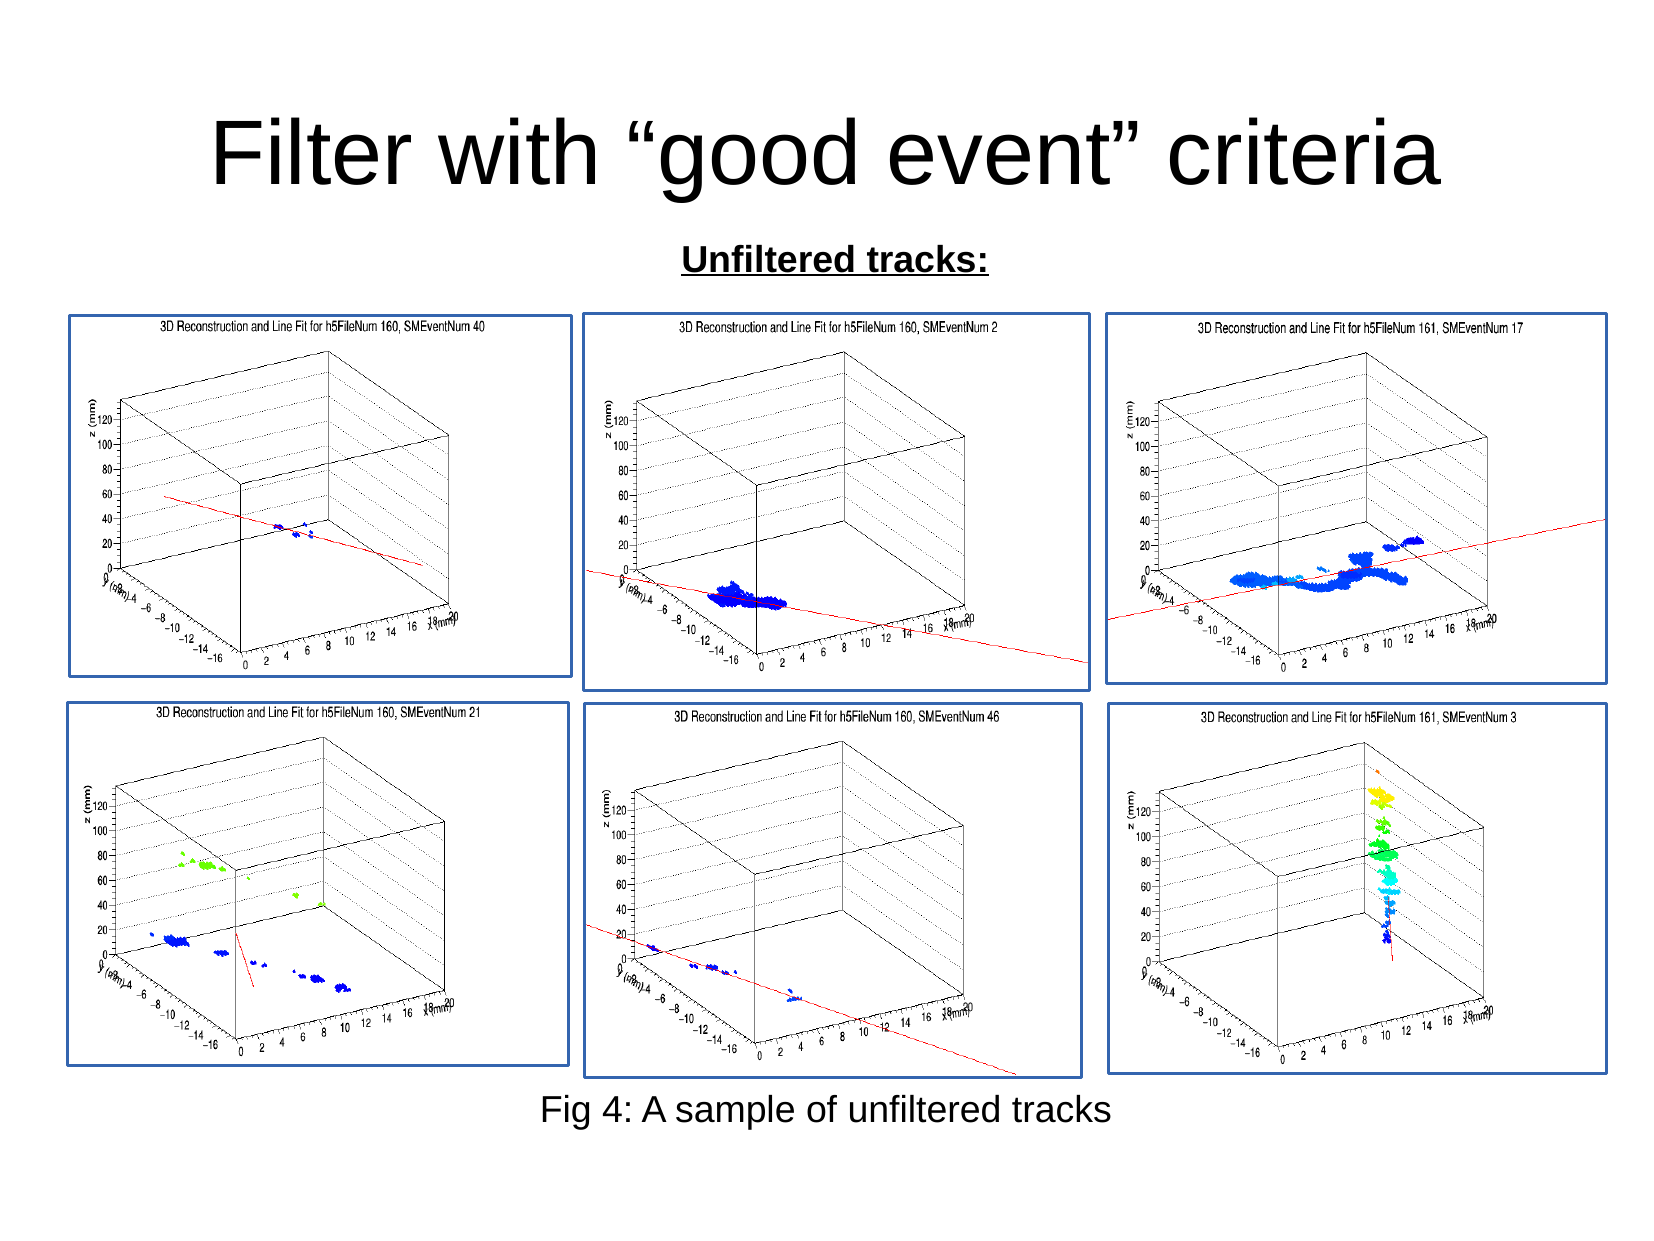

# Filter with “good event” criteria
Unfiltered tracks:
Fig 4: A sample of unfiltered tracks